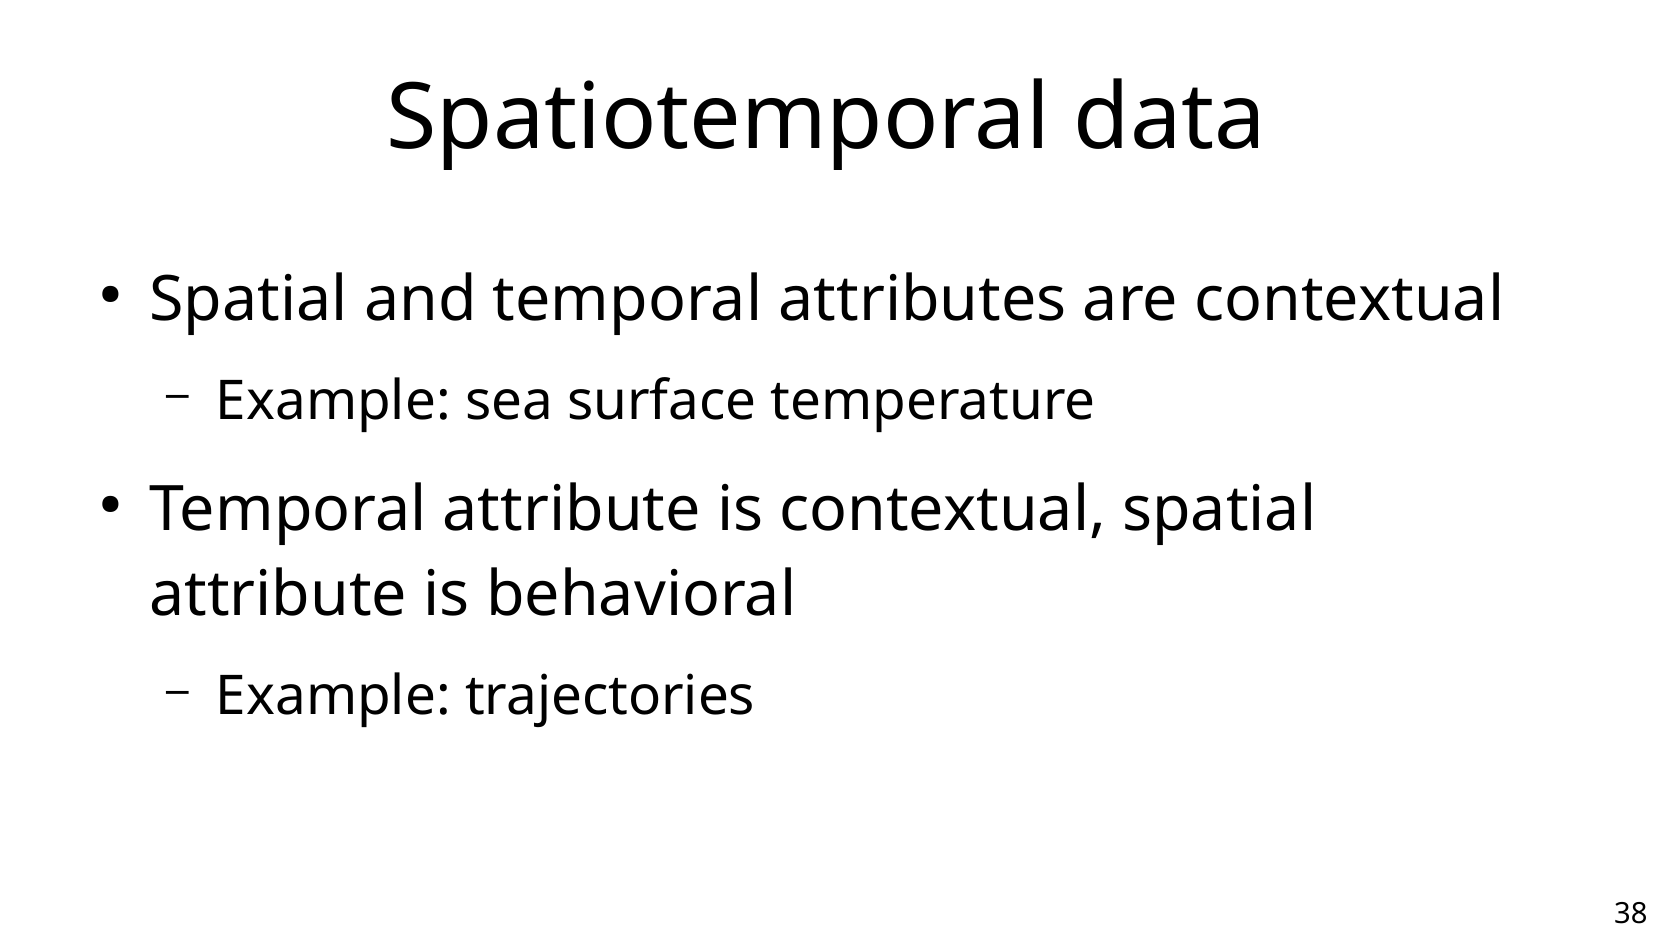

# Spatiotemporal data
Spatial and temporal attributes are contextual
Example: sea surface temperature
Temporal attribute is contextual, spatial attribute is behavioral
Example: trajectories
38